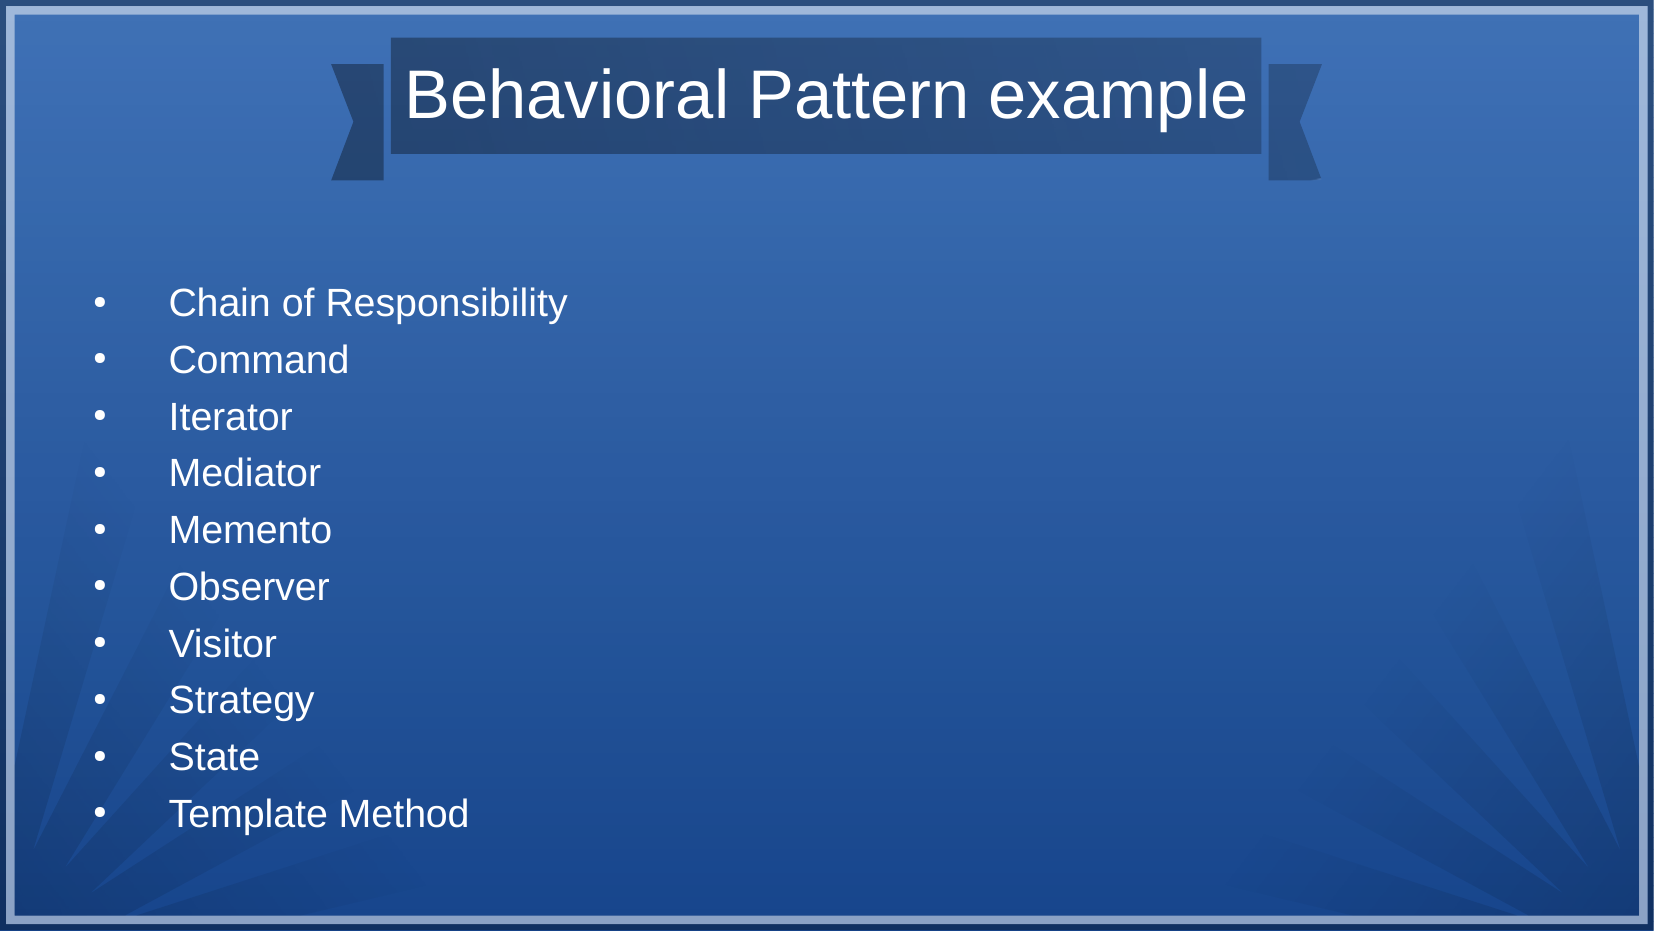

# Behavioral Pattern example
 Chain of Responsibility
 Command
 Iterator
 Mediator
 Memento
 Observer
 Visitor
 Strategy
 State
 Template Method